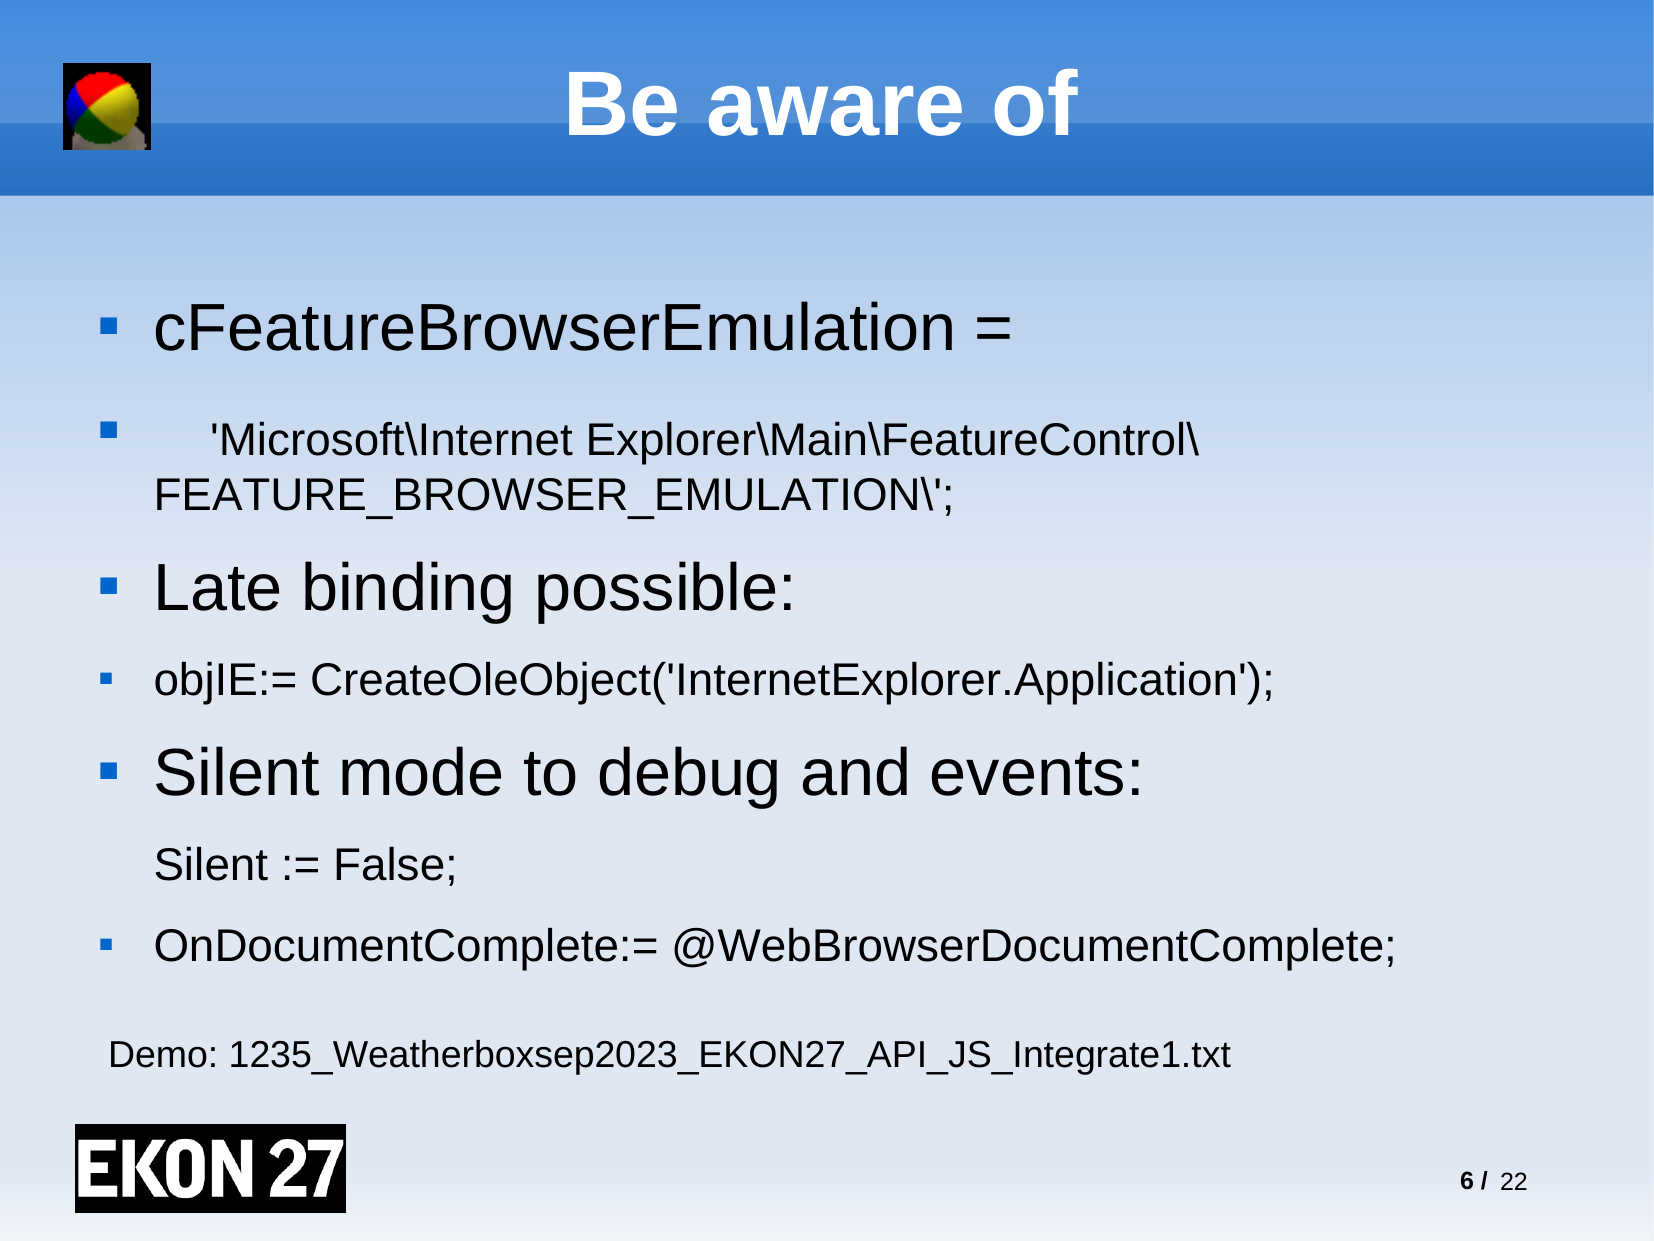

# Be aware of
cFeatureBrowserEmulation =
 'Microsoft\Internet Explorer\Main\FeatureControl\FEATURE_BROWSER_EMULATION\';
Late binding possible:
objIE:= CreateOleObject('InternetExplorer.Application');
Silent mode to debug and events:
Silent := False;
OnDocumentComplete:= @WebBrowserDocumentComplete;
Demo: 1235_Weatherboxsep2023_EKON27_API_JS_Integrate1.txt
6